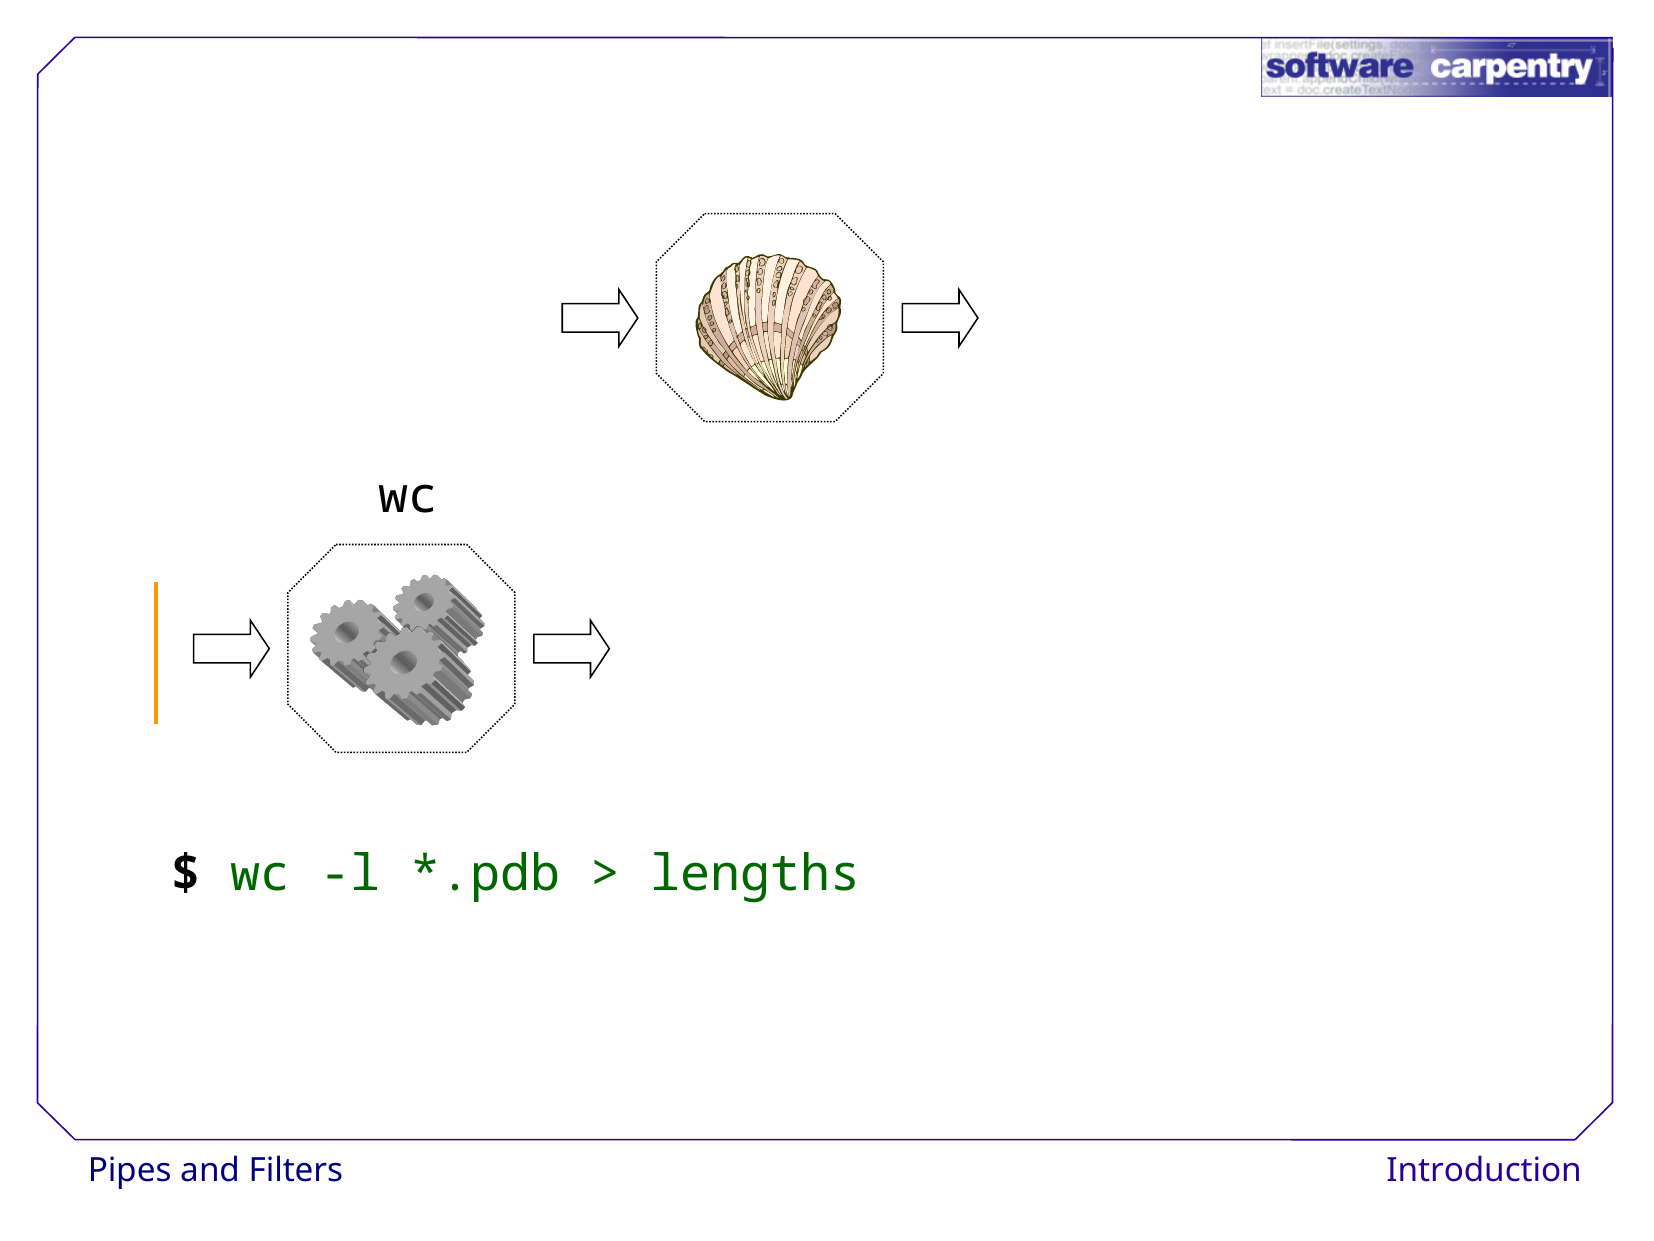

wc
$ wc -l *.pdb > lengths